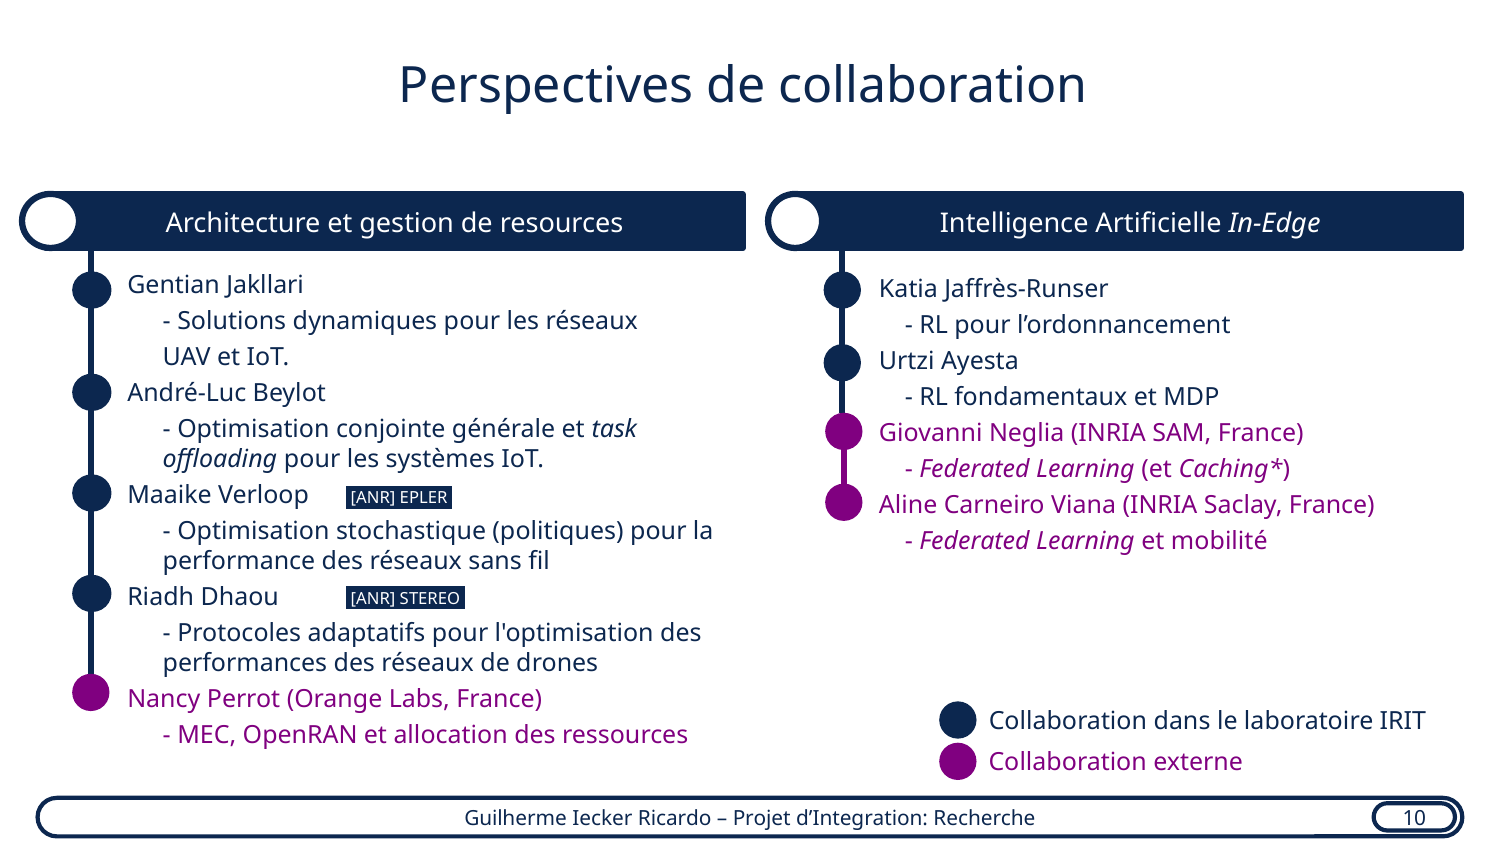

Perspectives de collaboration
Intelligence Artificielle In-Edge
Katia Jaffrès-Runser
 - RL pour l’ordonnancement
Urtzi Ayesta
 - RL fondamentaux et MDP
Giovanni Neglia (INRIA SAM, France)
 - Federated Learning (et Caching*)
Aline Carneiro Viana (INRIA Saclay, France)
 - Federated Learning et mobilité
Architecture et gestion de resources
Gentian Jakllari
- Solutions dynamiques pour les réseaux
UAV et IoT.
André-Luc Beylot
- Optimisation conjointe générale et task offloading pour les systèmes IoT.
Maaike Verloop
- Optimisation stochastique (politiques) pour la performance des réseaux sans fil
Riadh Dhaou
- Protocoles adaptatifs pour l'optimisation des performances des réseaux de drones
Nancy Perrot (Orange Labs, France)
- MEC, OpenRAN et allocation des ressources
 [ANR] EPLER
 [ANR] STEREO
Collaboration dans le laboratoire IRIT
Collaboration externe
Guilherme Iecker Ricardo – Projet d’Integration: Recherche
10